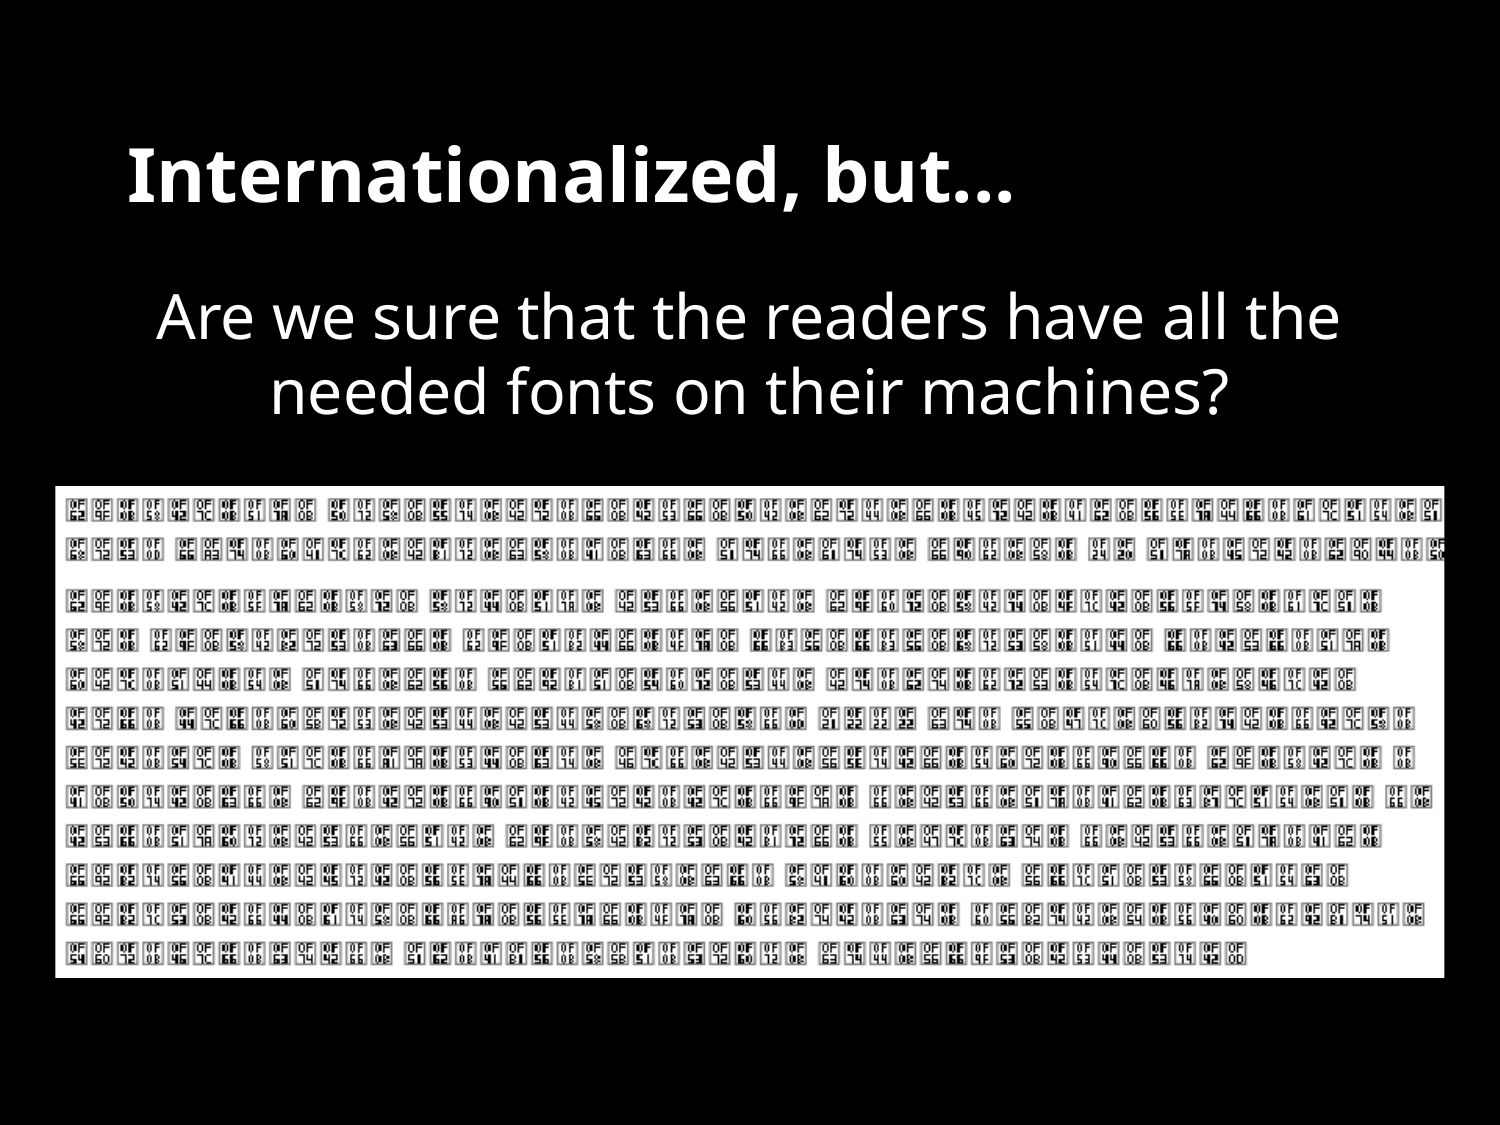

# Internationalized, but...
Are we sure that the readers have all the needed fonts on their machines?